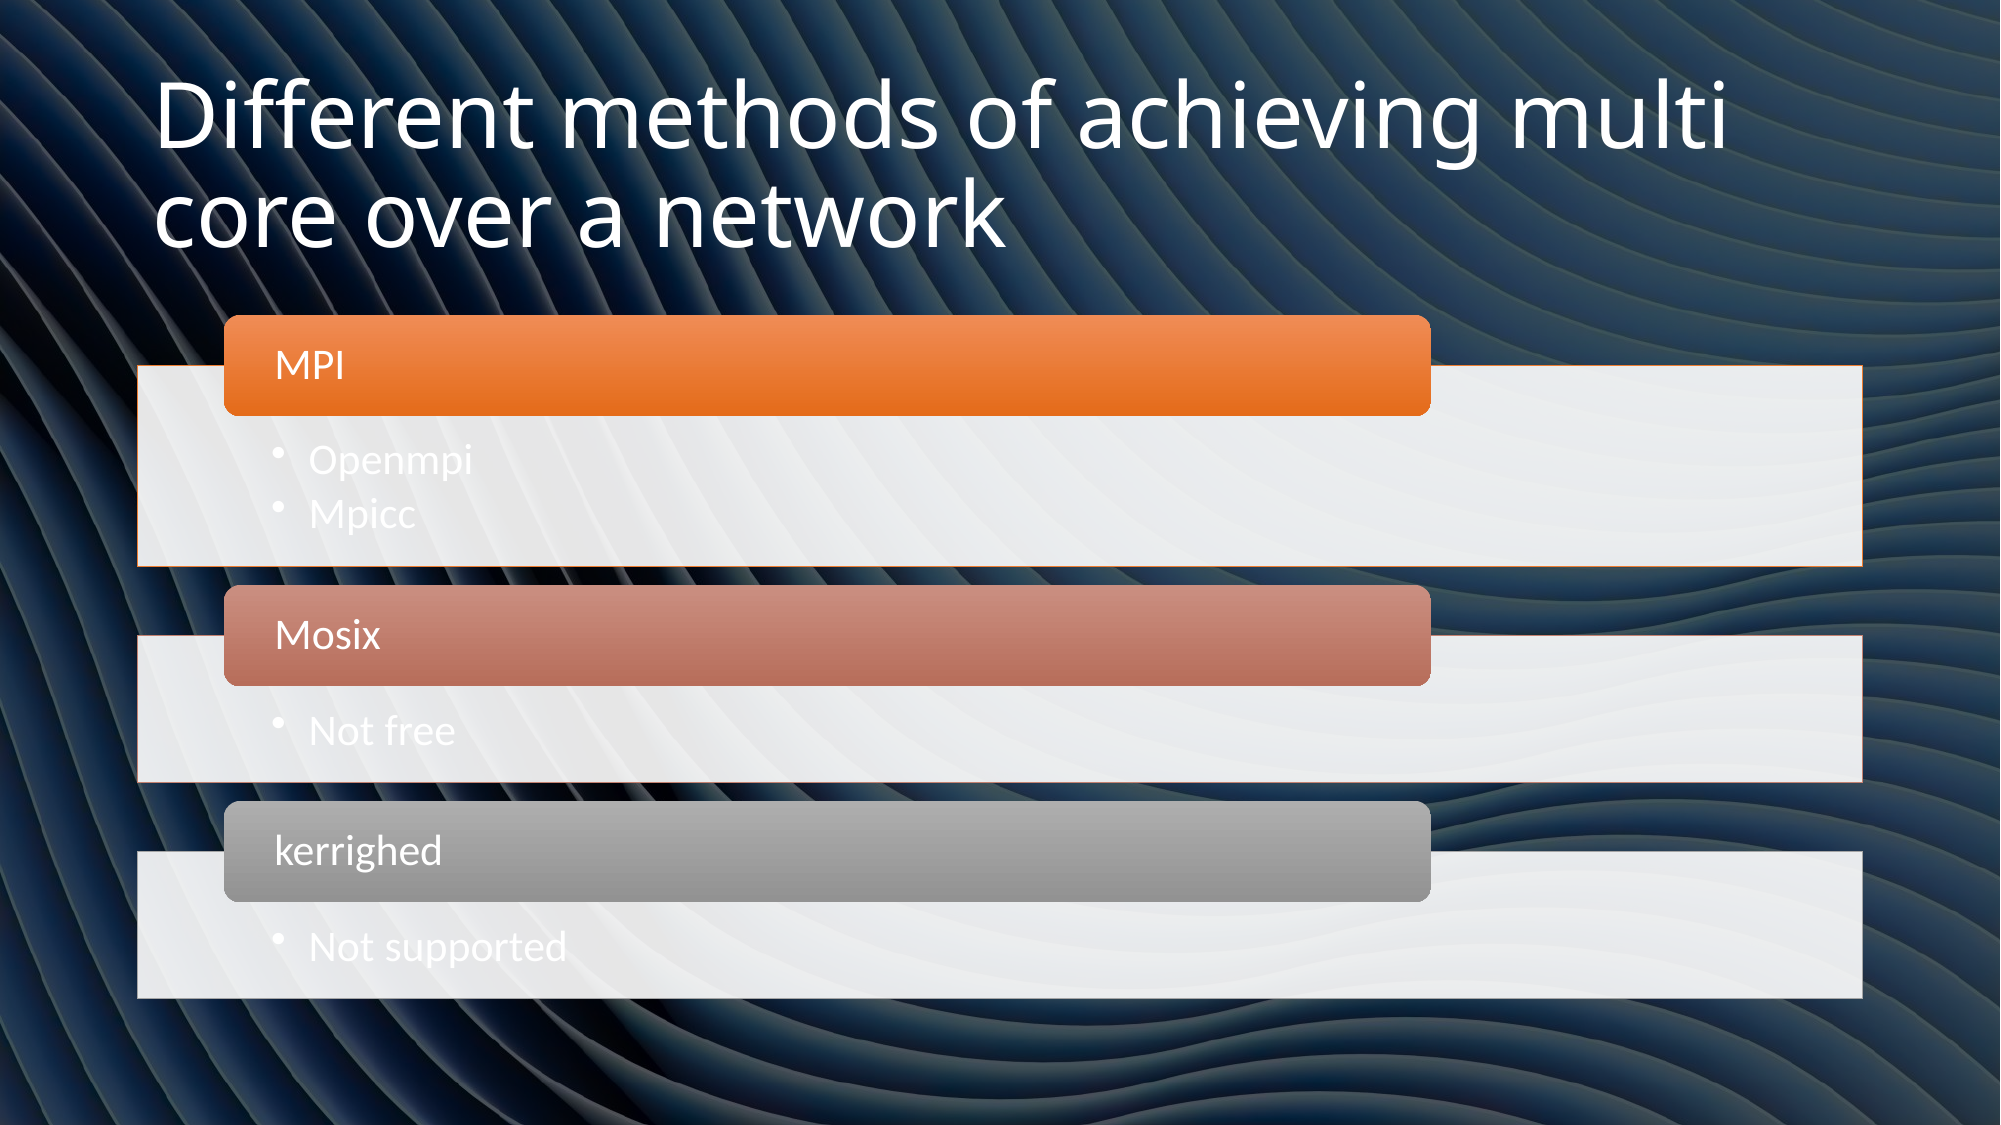

# Different methods of achieving multi core over a network
MPI
Openmpi
Mpicc
Mosix
Not free
kerrighed
Not supported